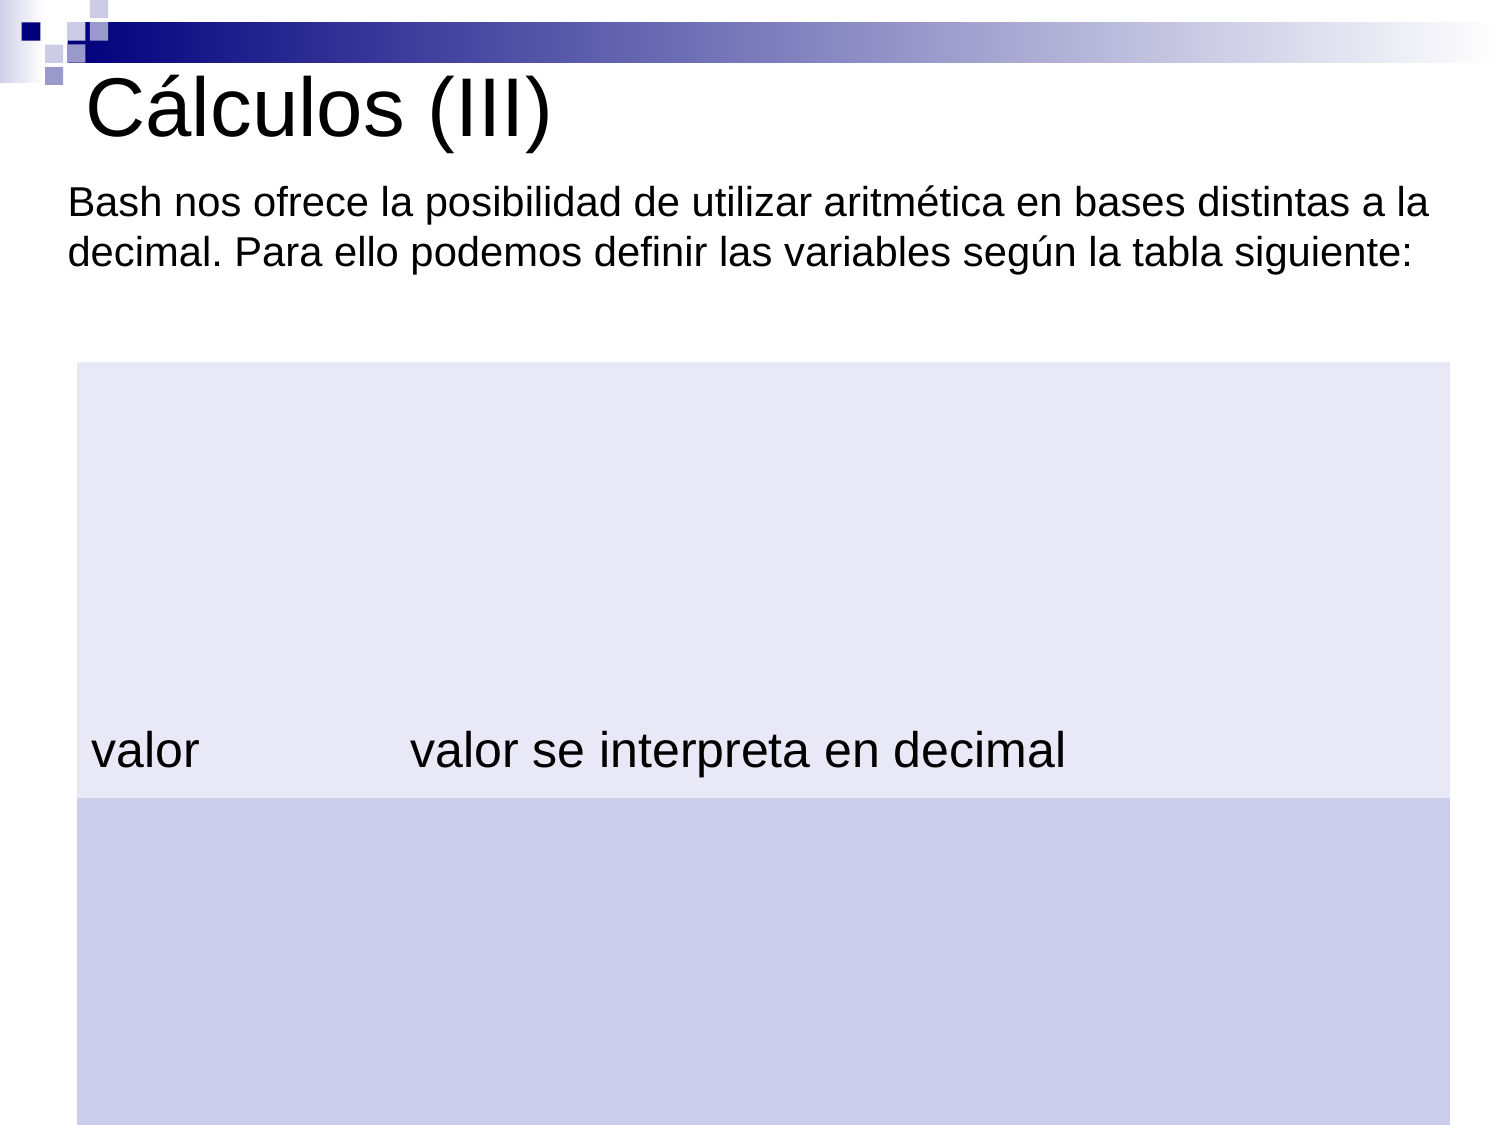

Cálculos (III)
Bash nos ofrece la posibilidad de utilizar aritmética en bases distintas a la decimal. Para ello podemos definir las variables según la tabla siguiente:
| valor | valor se interpreta en decimal |
| --- | --- |
| 0valor | valor se interpreta en octal |
| 0xvalor | valor se interpreta en hexadecimal |
| base#valor | valor se interpreta en la base base, estando ésta entre 2 y 64. |